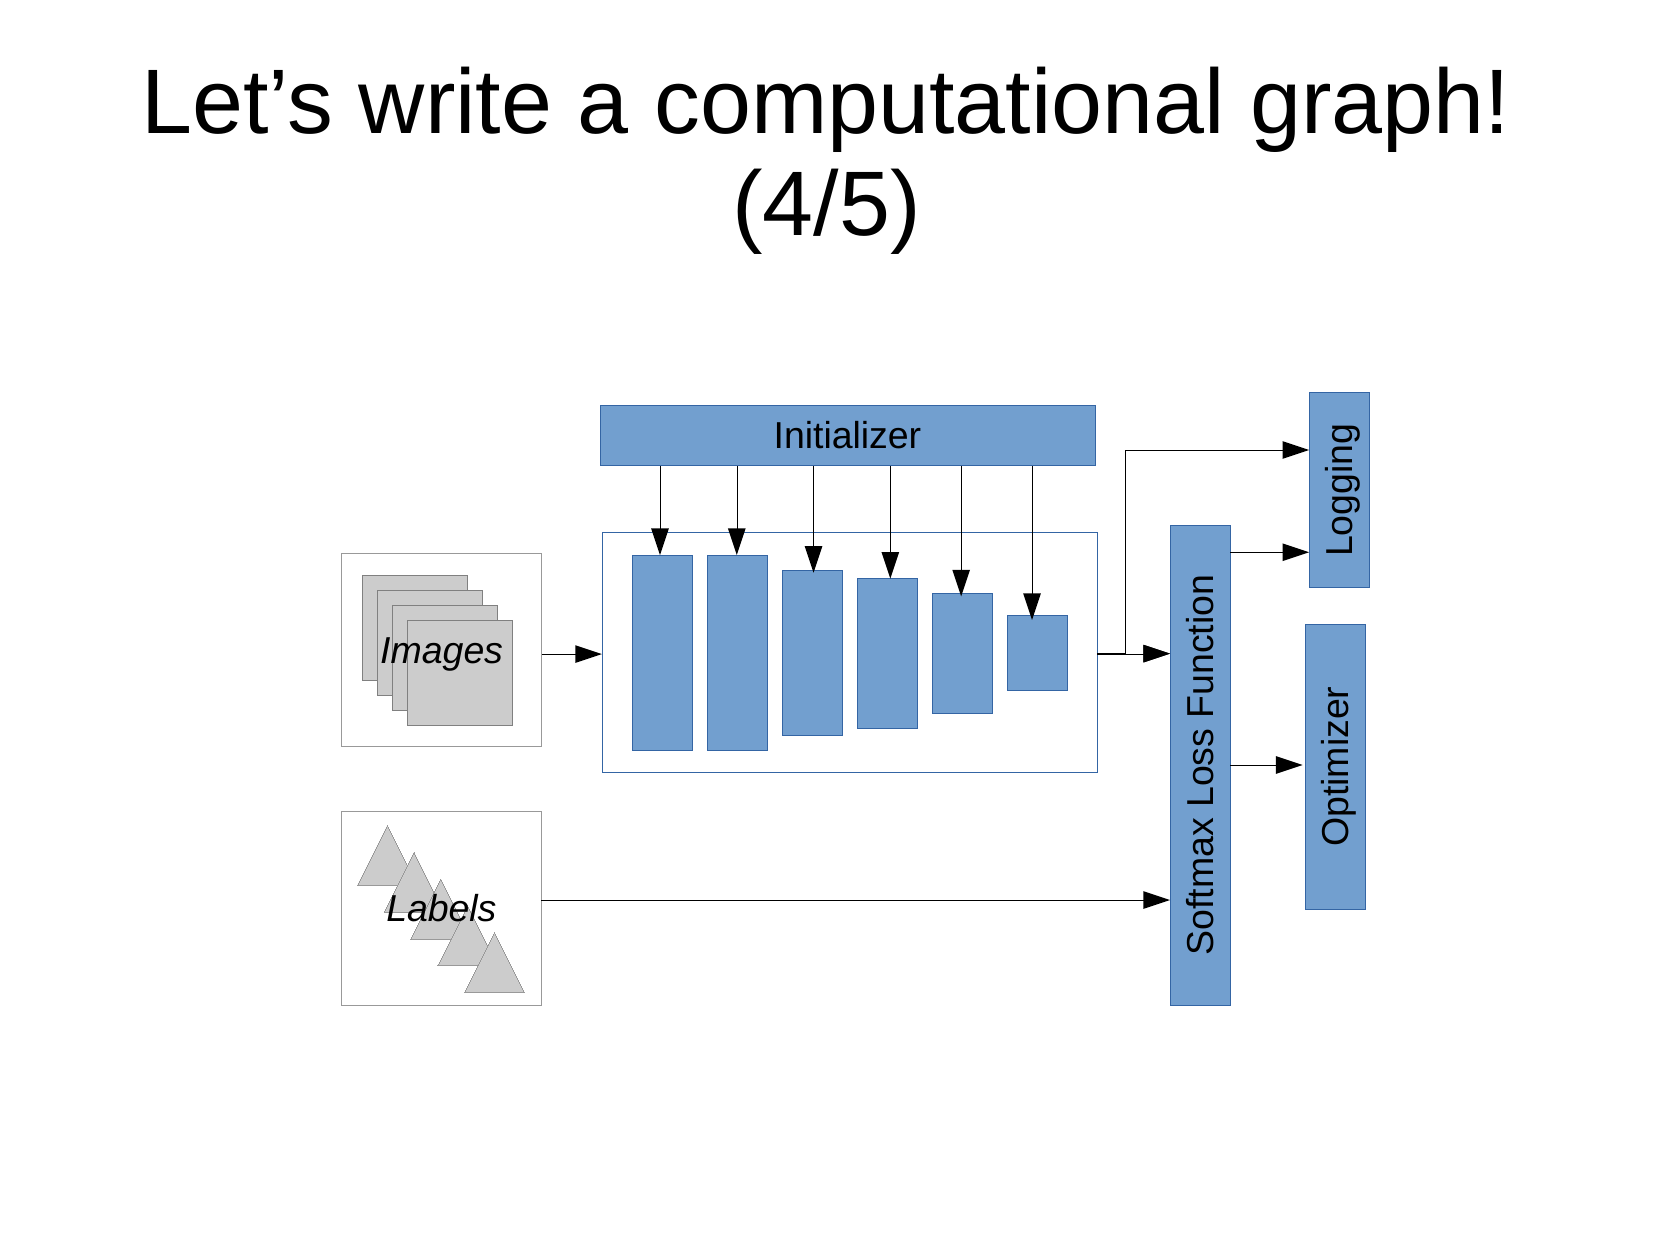

# Let’s write a computational graph! (4/5)
Initializer
Logging
Images
Softmax Loss Function
Optimizer
Labels